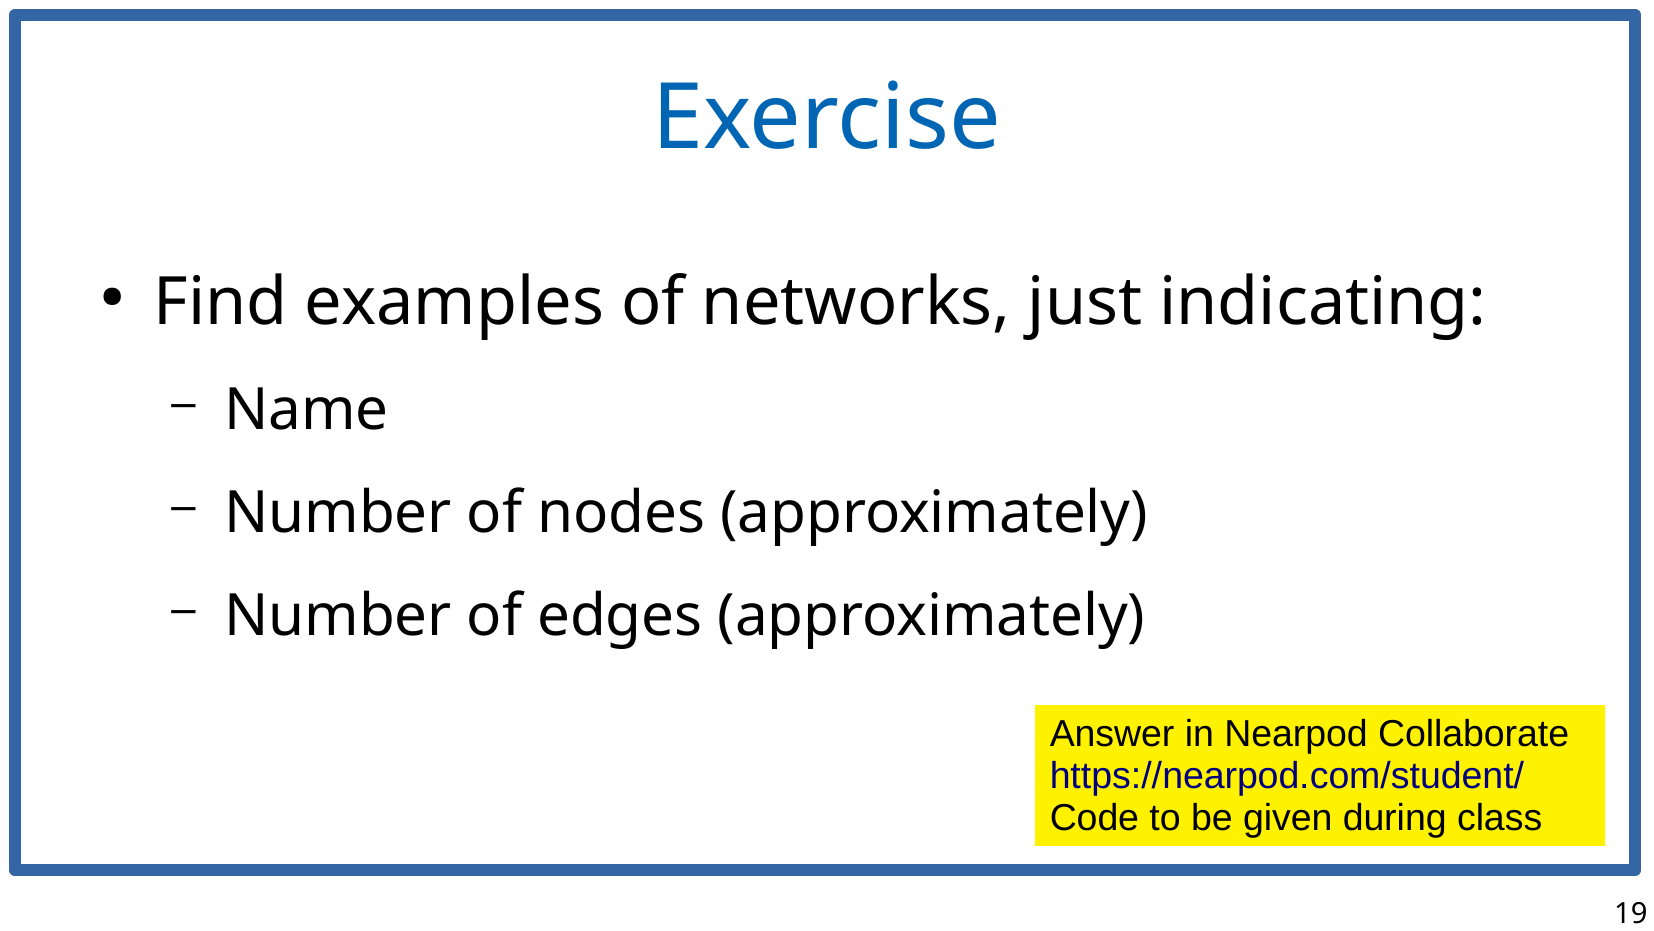

# Exercise
Find examples of networks, just indicating:
Name
Number of nodes (approximately)
Number of edges (approximately)
Answer in Nearpod Collaborate
https://nearpod.com/student/
Code to be given during class
19